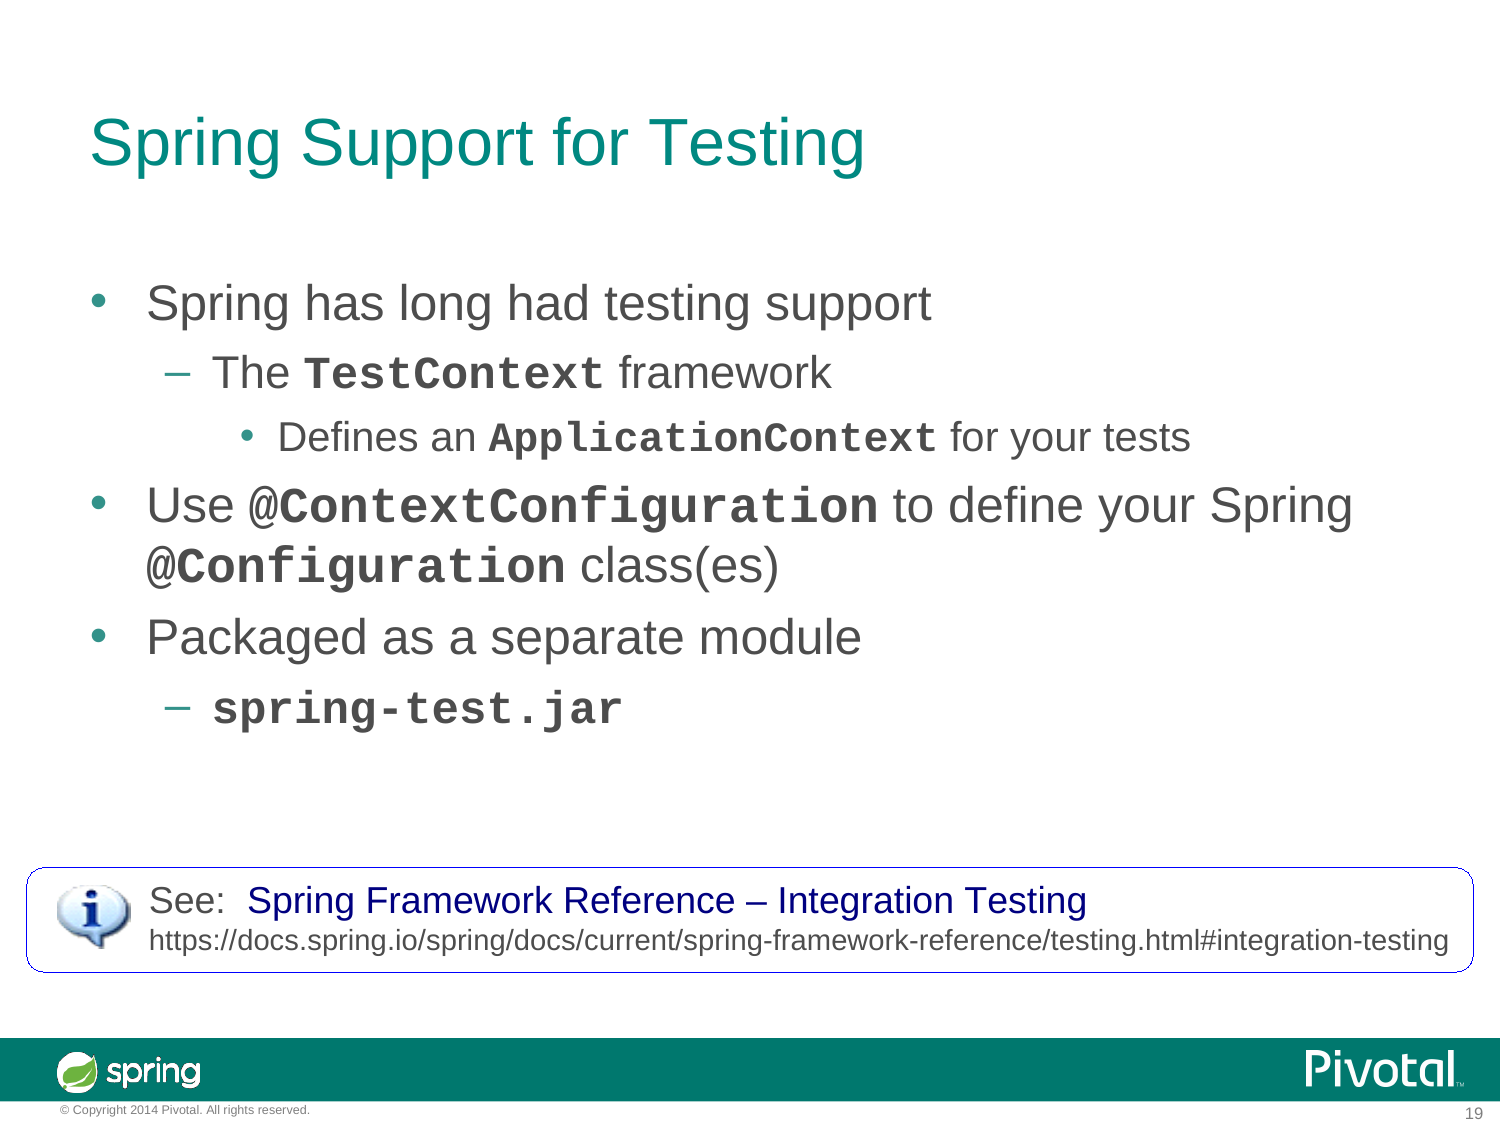

Spring Support for Testing
# Spring has long had testing support
The TestContext framework
Defines an ApplicationContext for your tests
Use @ContextConfiguration to define your Spring @Configuration class(es)
Packaged as a separate module
spring-test.jar
See: Spring Framework Reference – Integration Testing
https://docs.spring.io/spring/docs/current/spring-framework-reference/testing.html#integration-testing